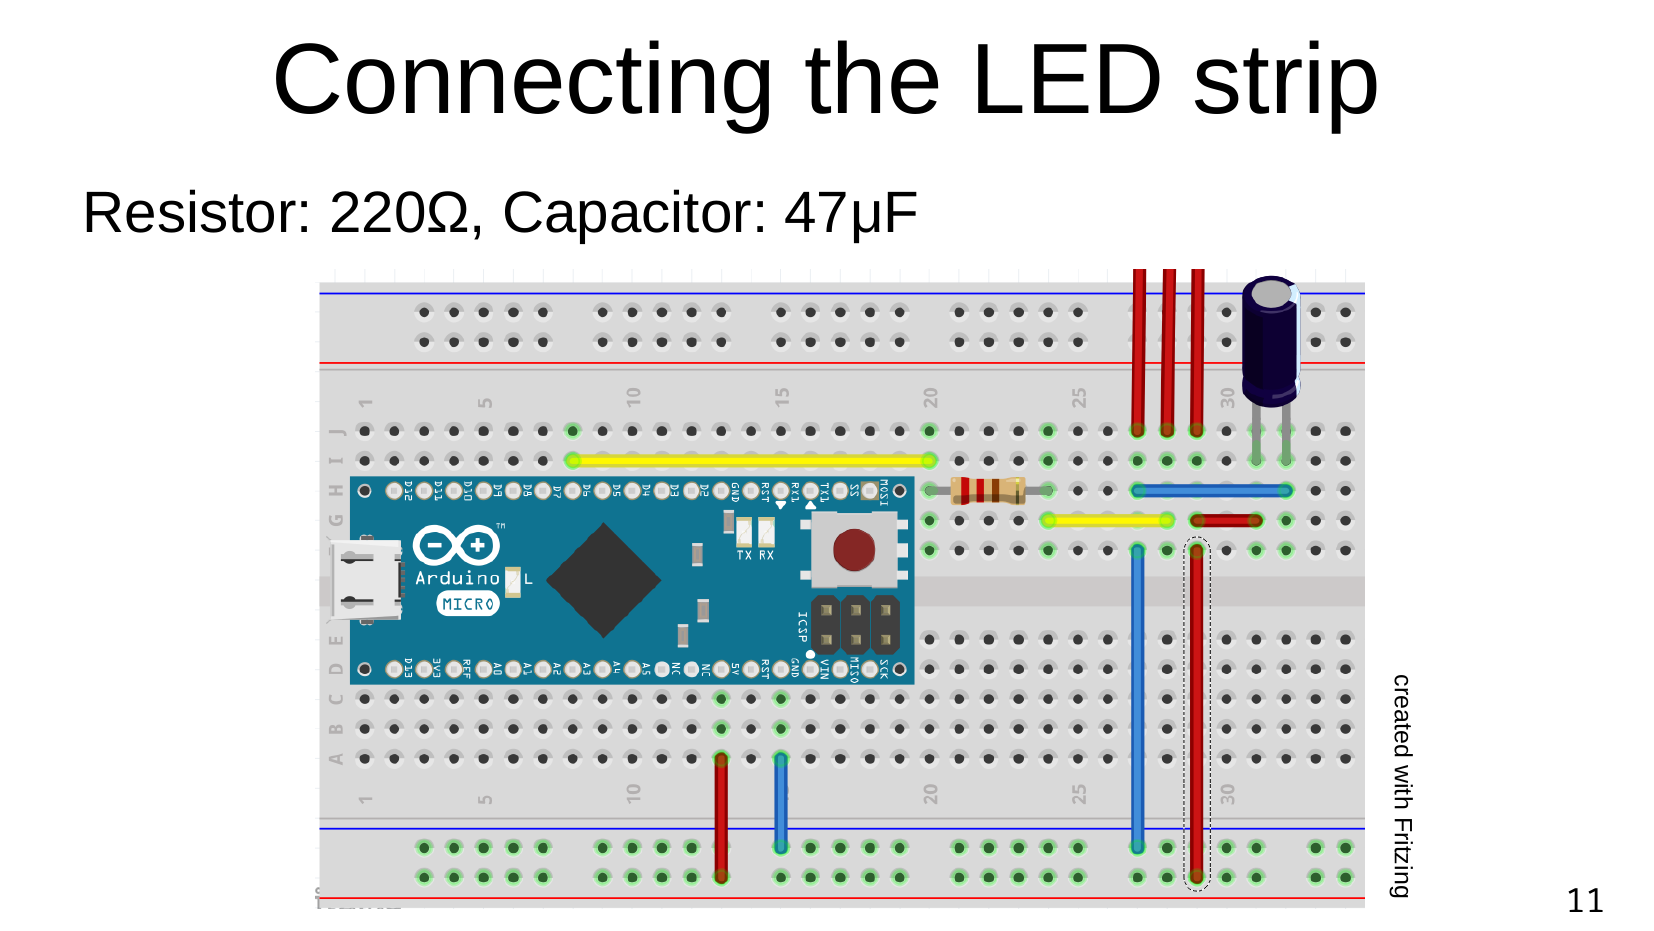

# Connecting the LED strip
Resistor: 220Ω, Capacitor: 47μF
created with Fritzing